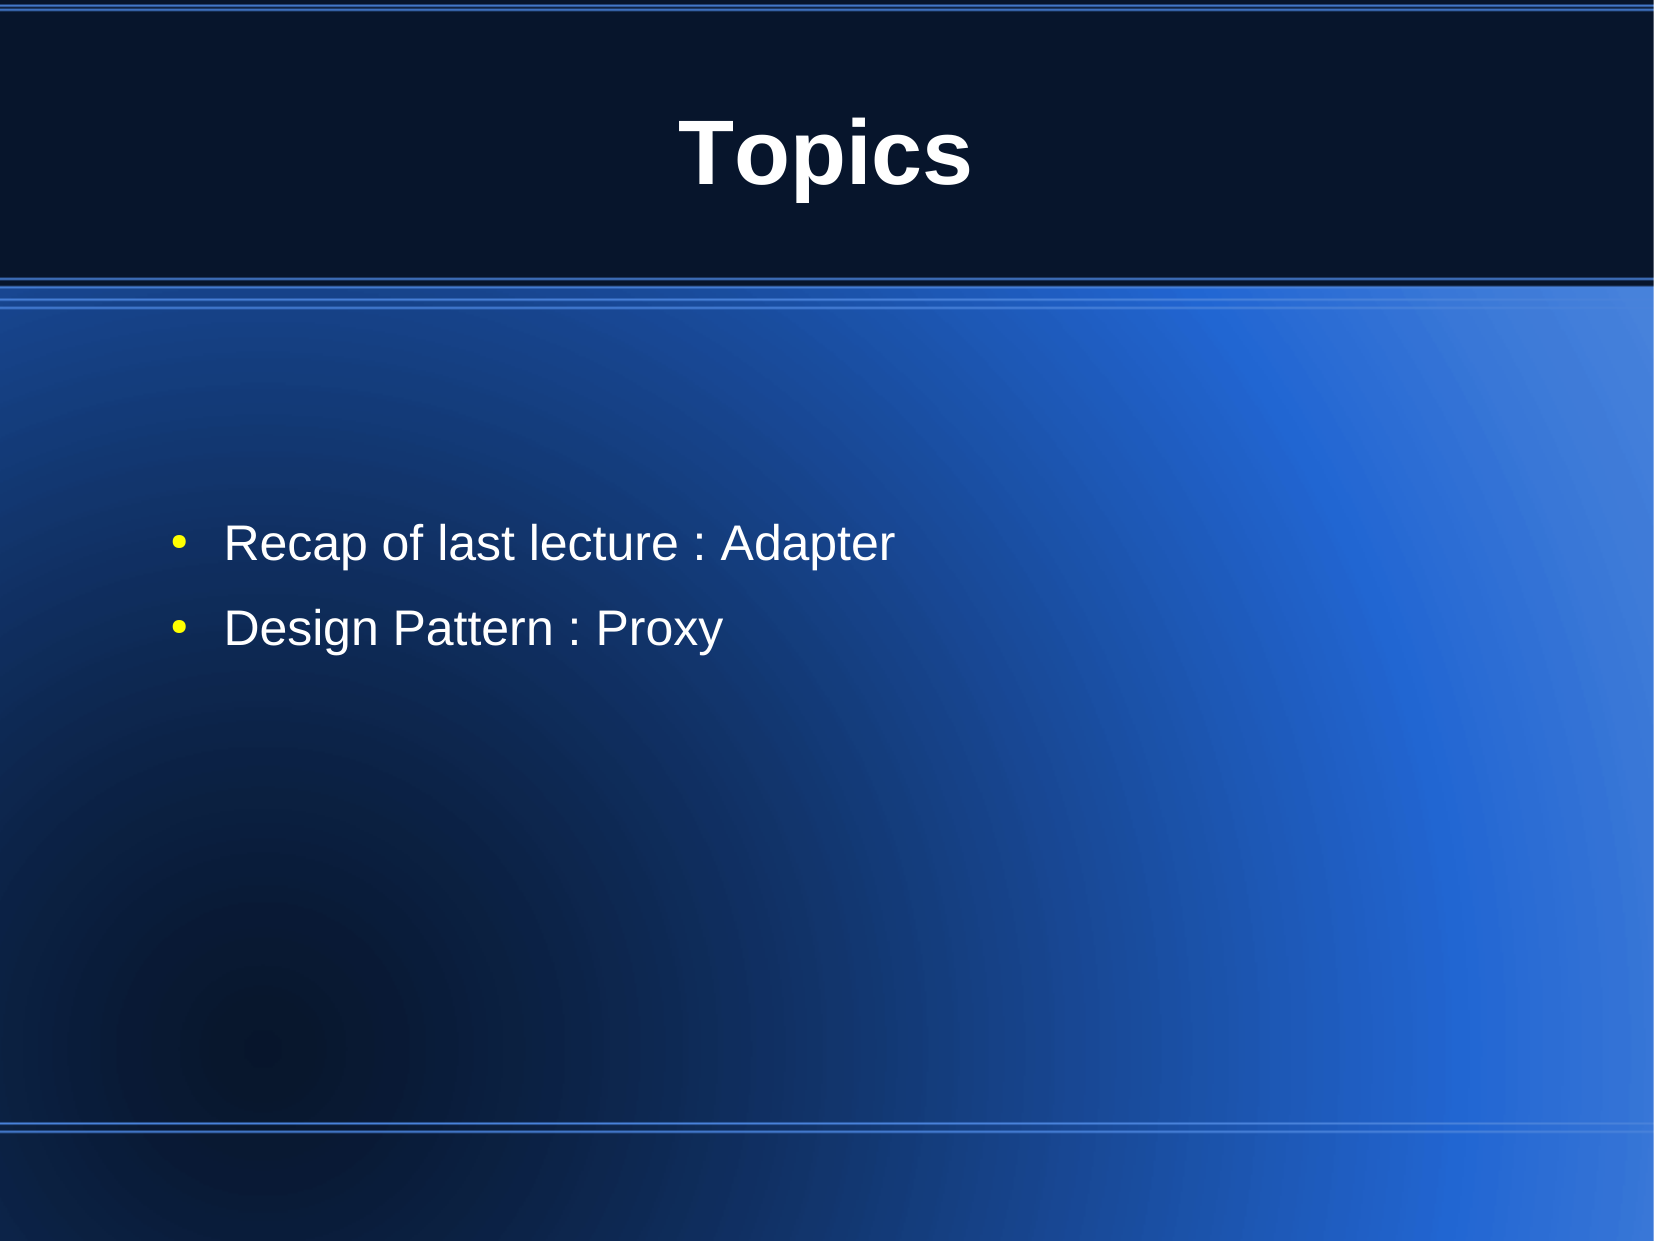

# Topics
Recap of last lecture : Adapter
Design Pattern : Proxy